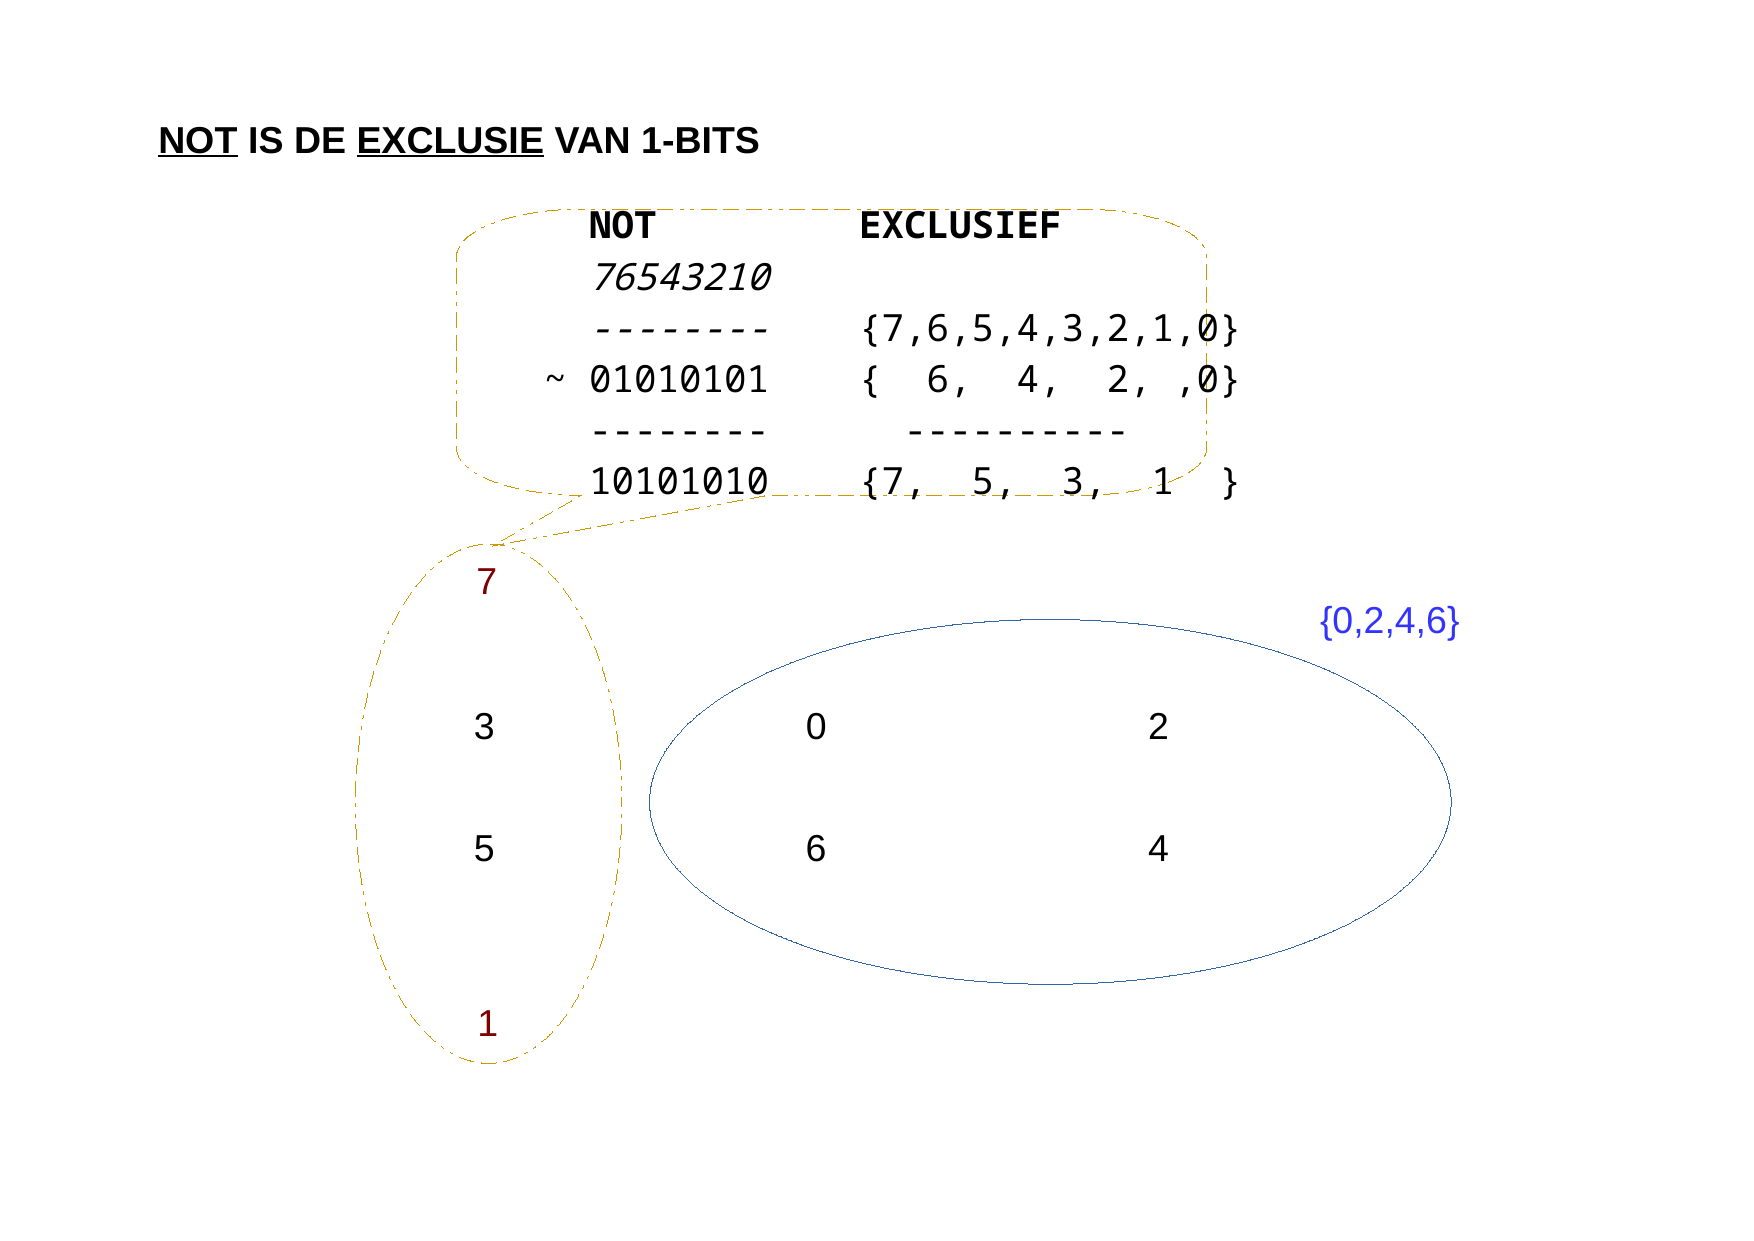

NOT IS DE EXCLUSIE VAN 1-BITS
 NOT EXCLUSIEF
 76543210
 -------- {7,6,5,4,3,2,1,0}
 ~ 01010101 { 6, 4, 2, ,0}
 -------- ----------
 10101010 {7, 5, 3, 1 }
7
{0,2,4,6}
3
0
2
5
6
4
1